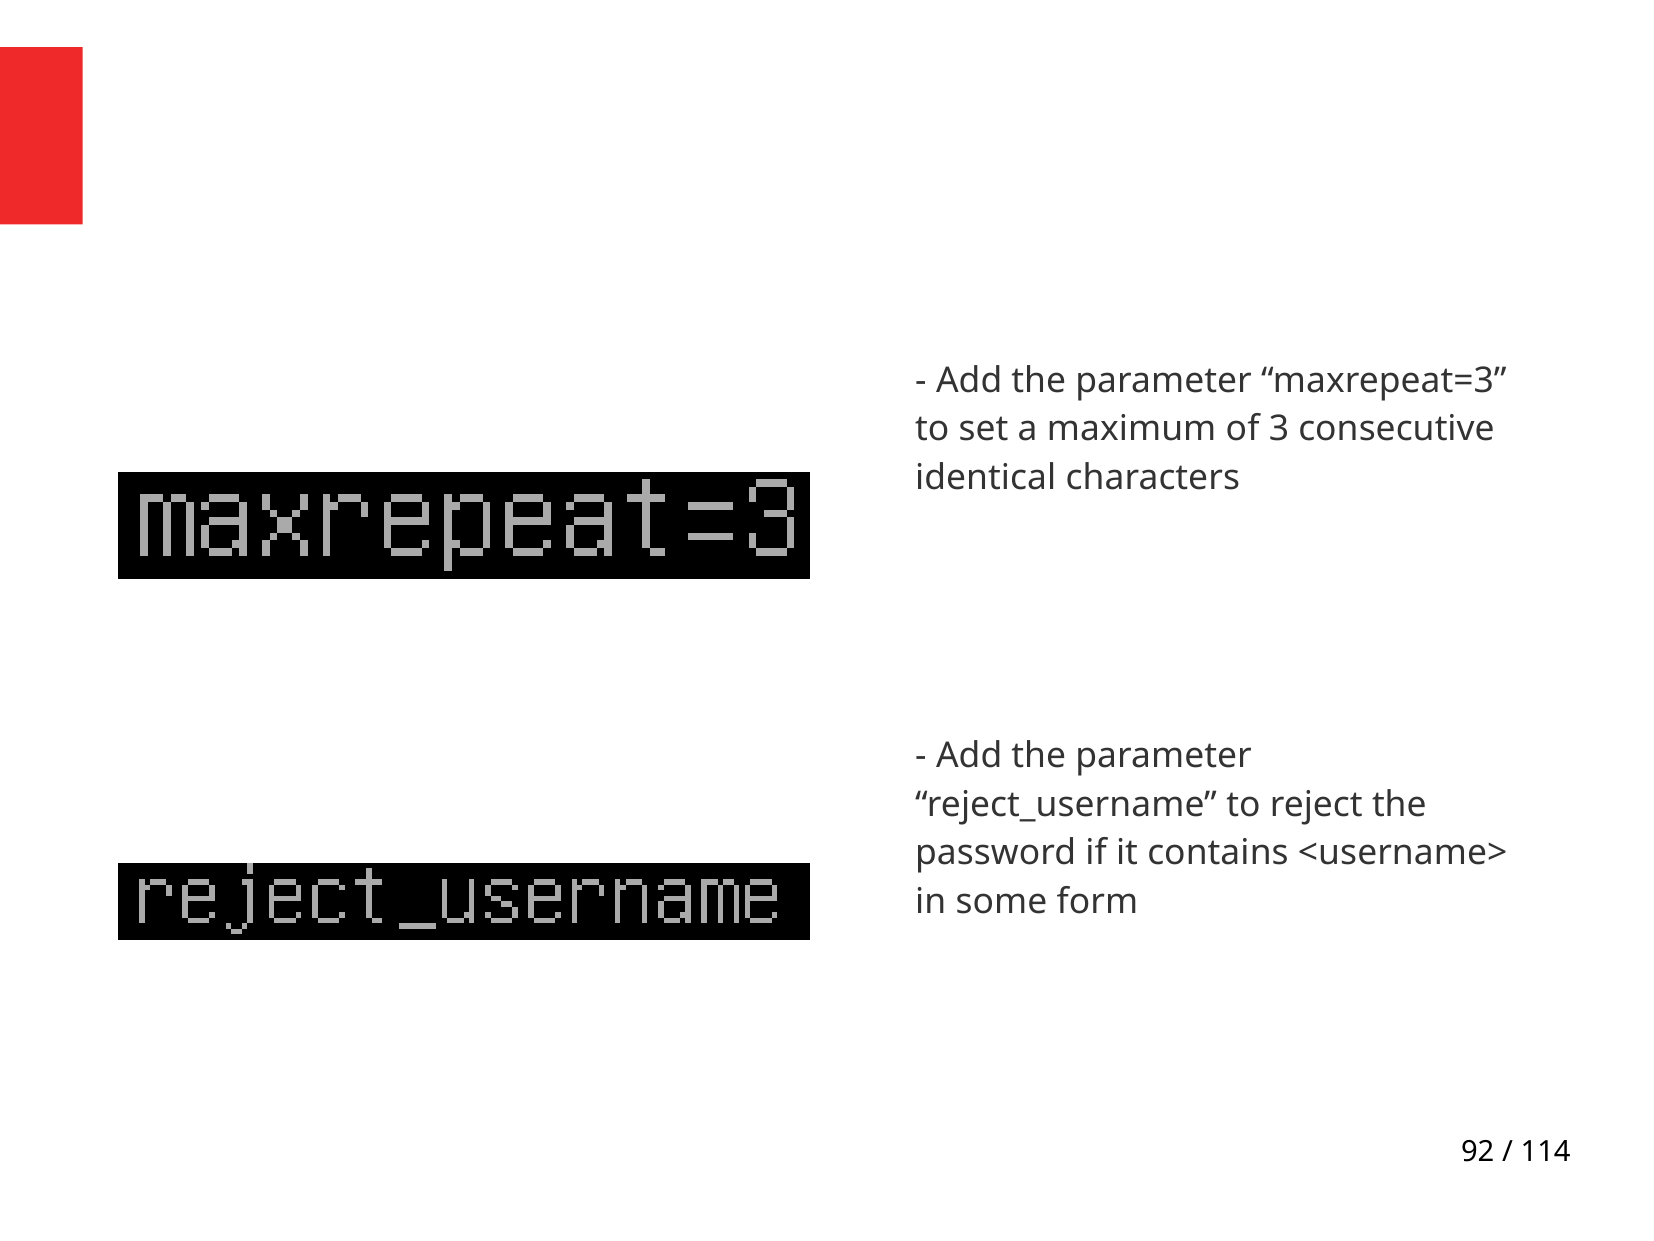

# - Add the parameter “maxrepeat=3” to set a maximum of 3 consecutive identical characters
- Add the parameter “reject_username” to reject the password if it contains <username> in some form
92